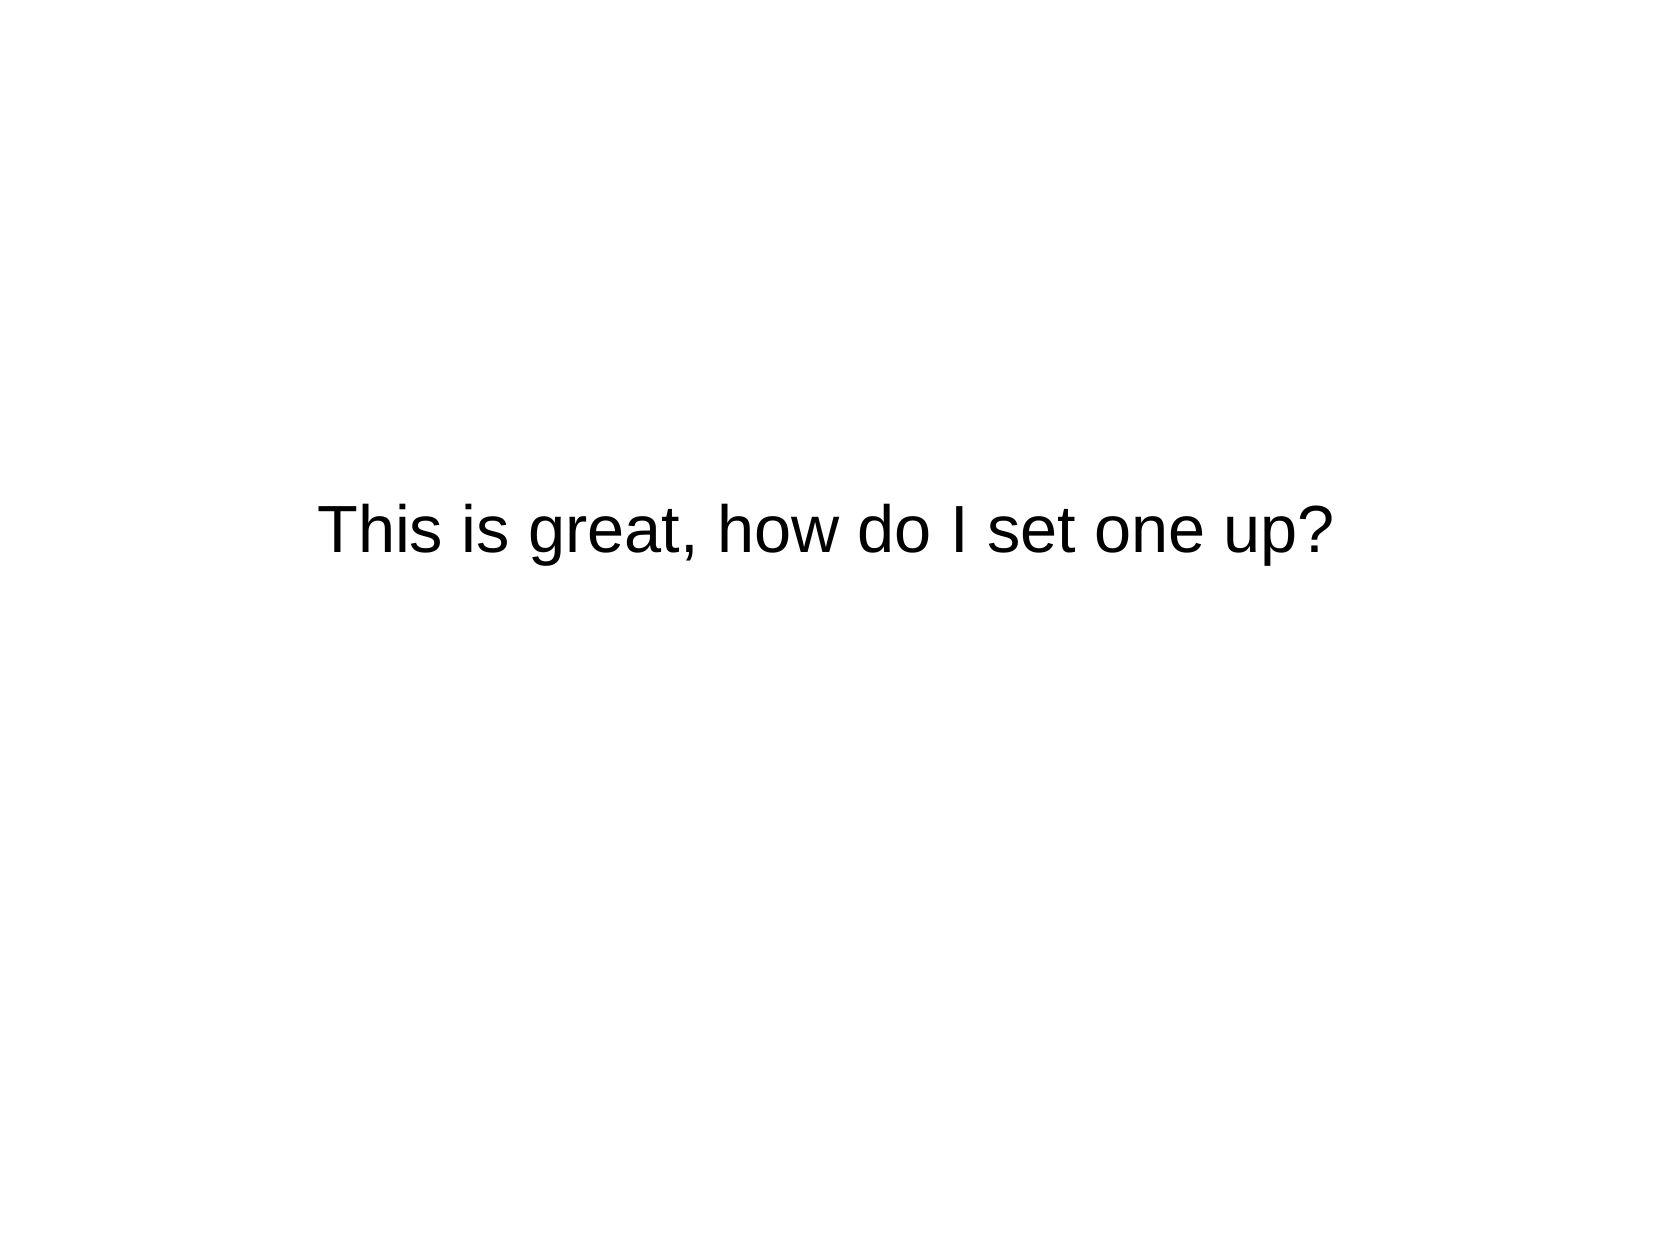

# This is great, how do I set one up?